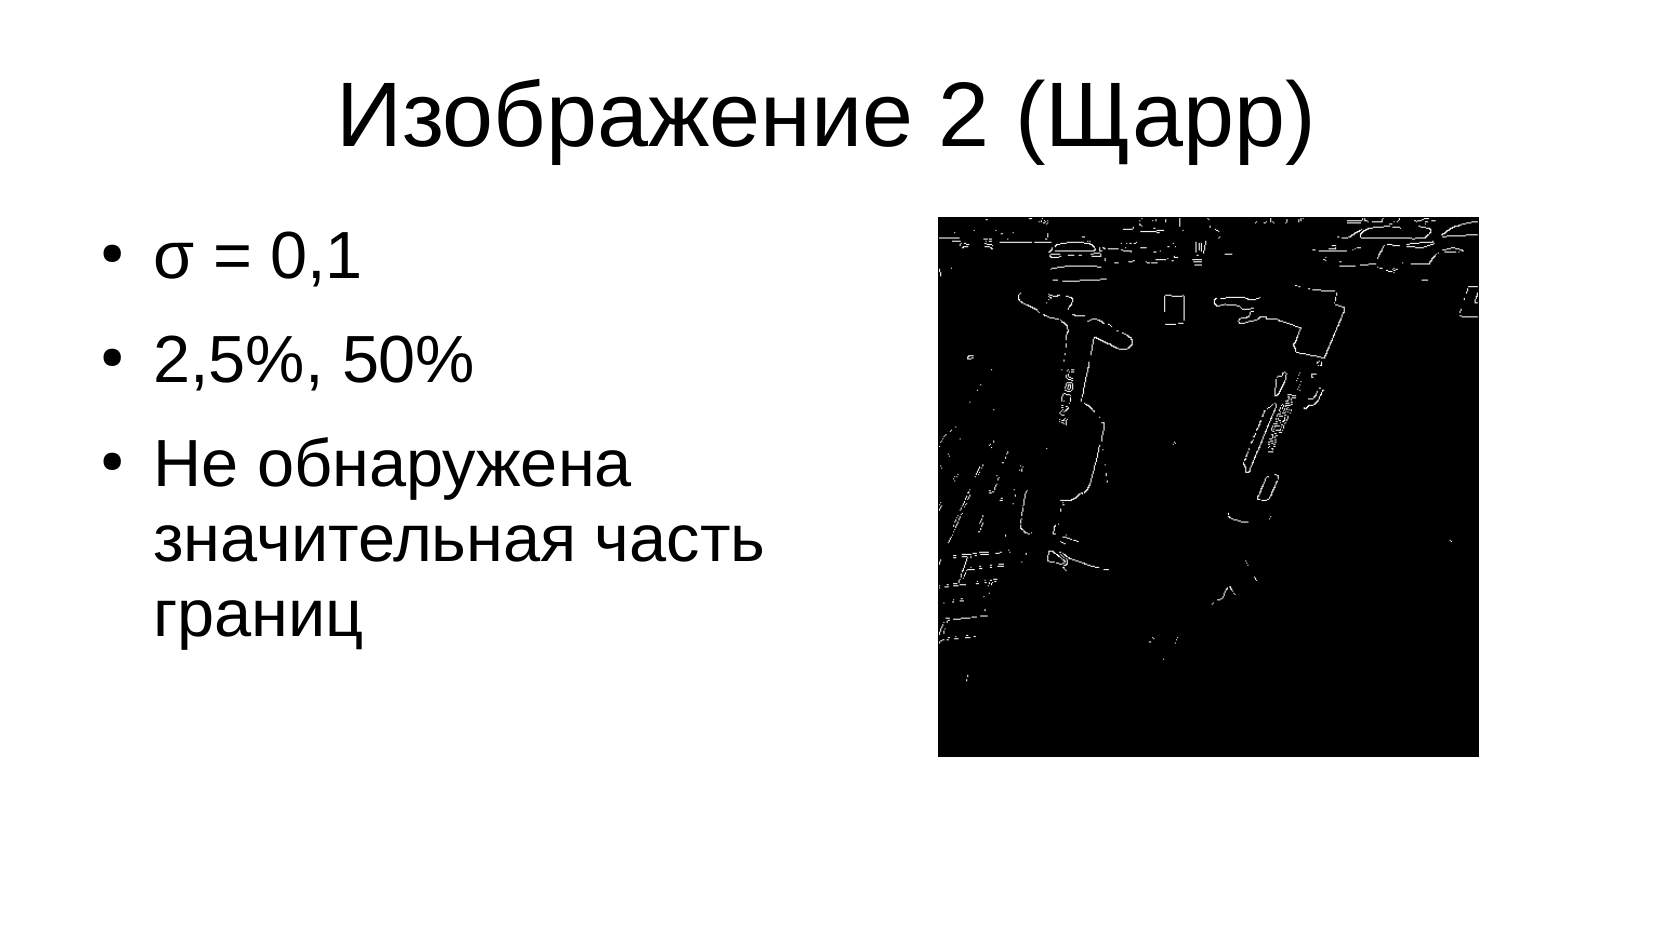

# Изображение 2 (Щарр)
σ = 0,1
2,5%, 50%
Не обнаружена значительная часть границ